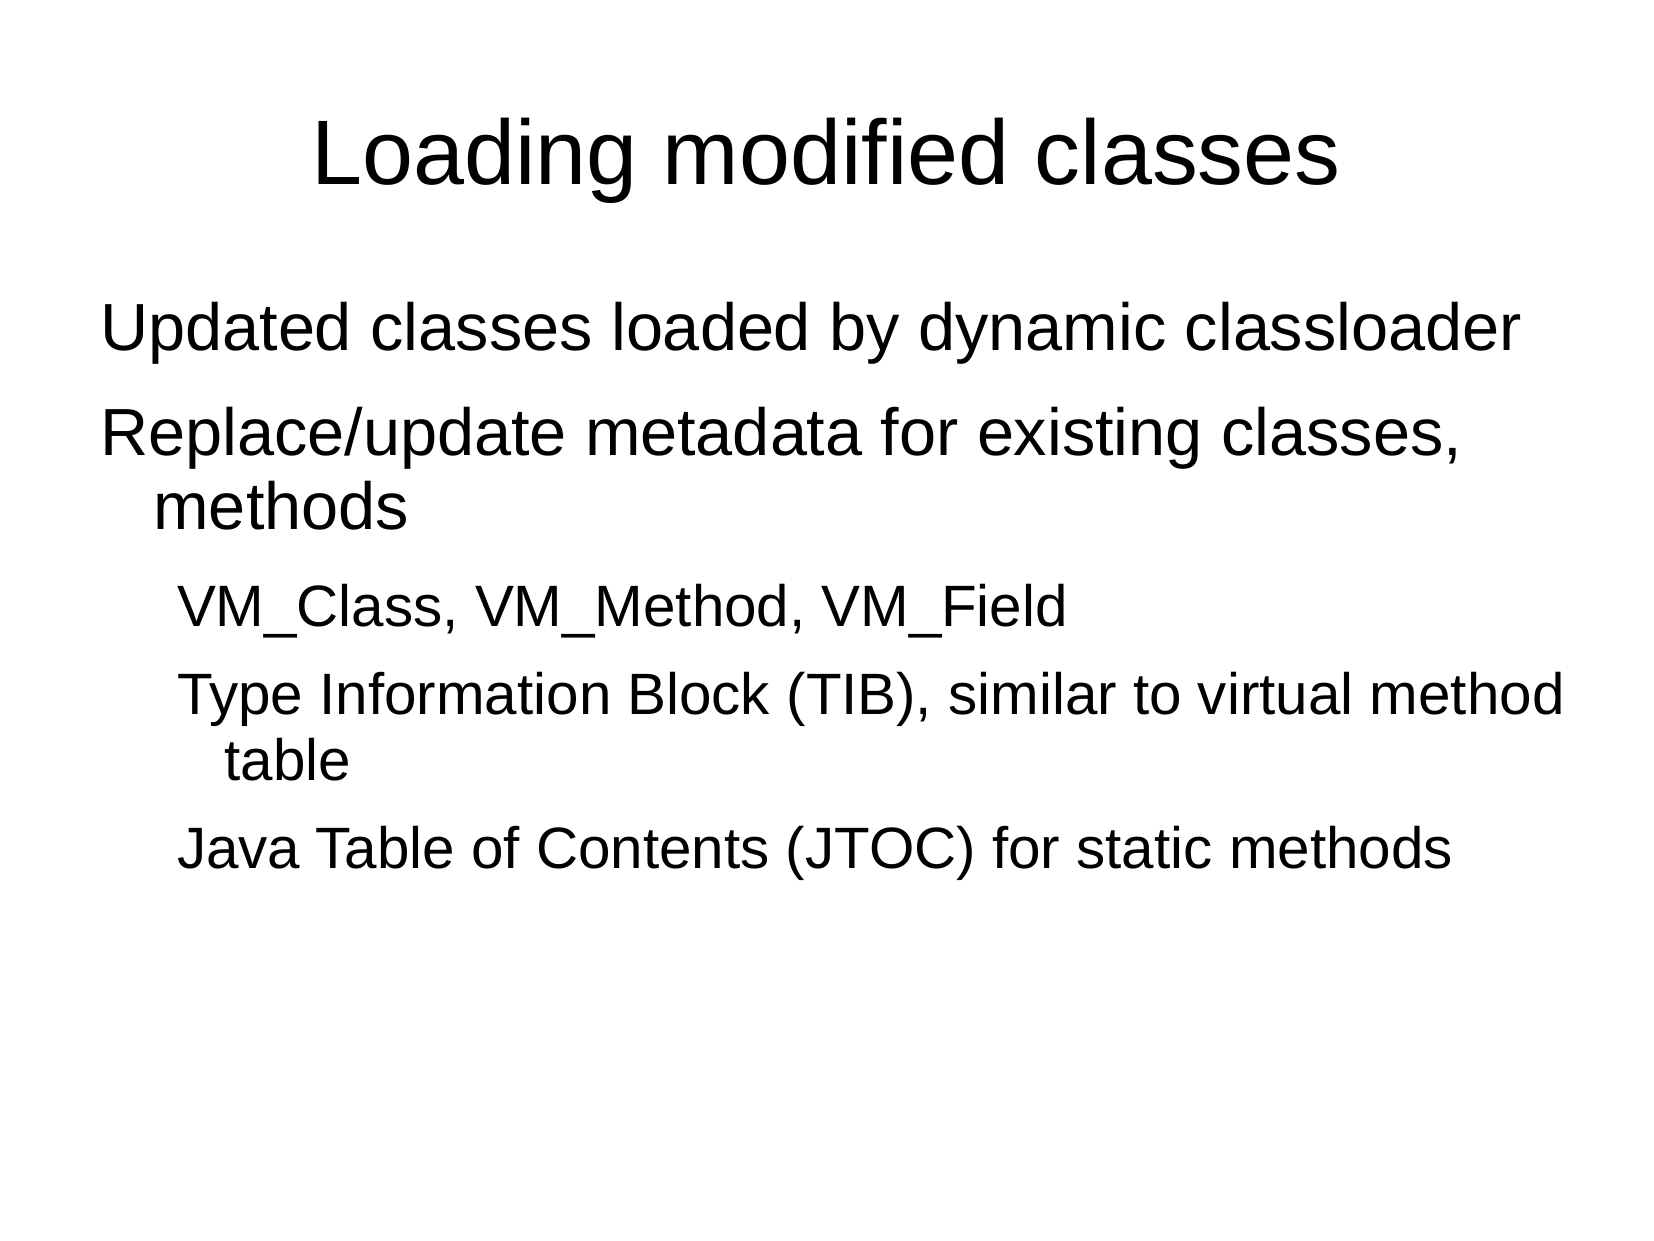

# Loading modified classes
Updated classes loaded by dynamic classloader
Replace/update metadata for existing classes, methods
VM_Class, VM_Method, VM_Field
Type Information Block (TIB), similar to virtual method table
Java Table of Contents (JTOC) for static methods